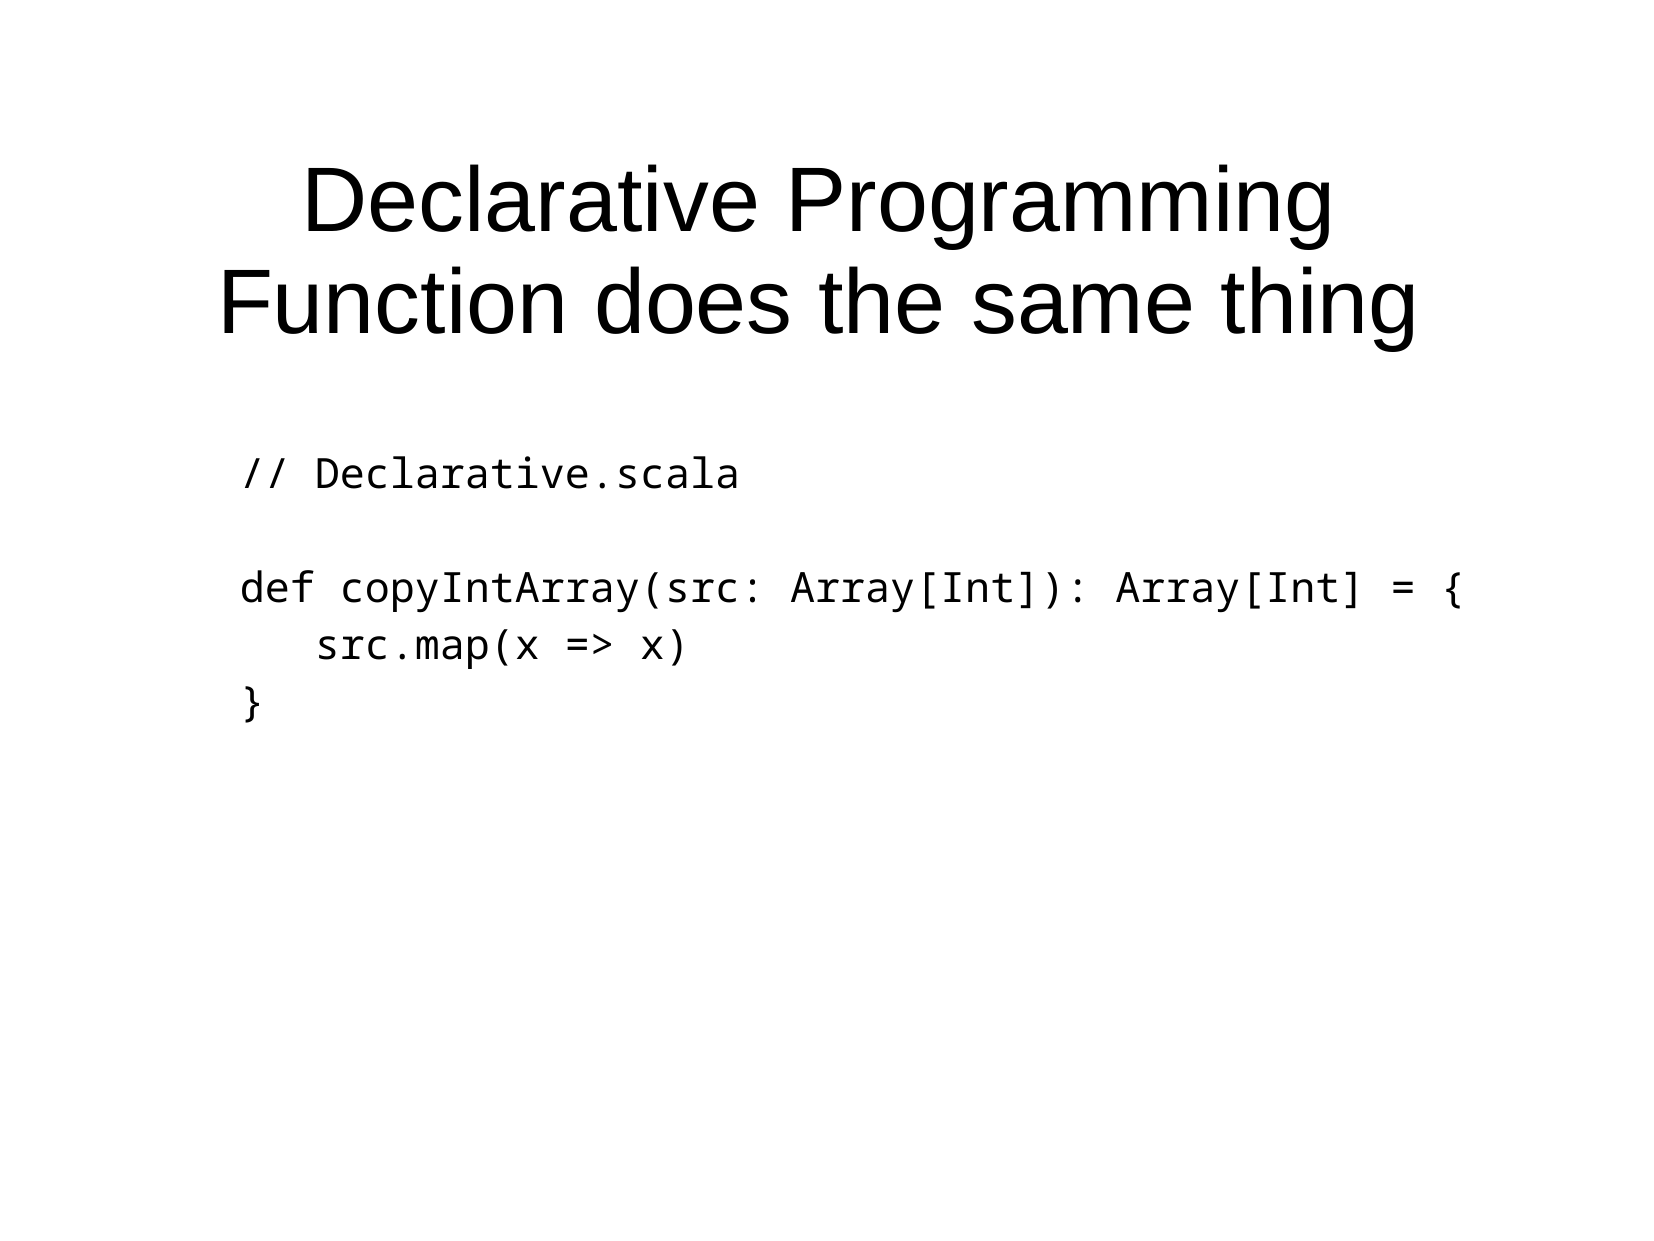

# Declarative Programming Function does the same thing
// Declarative.scala
def copyIntArray(src: Array[Int]): Array[Int] = {
	src.map(x => x)
}